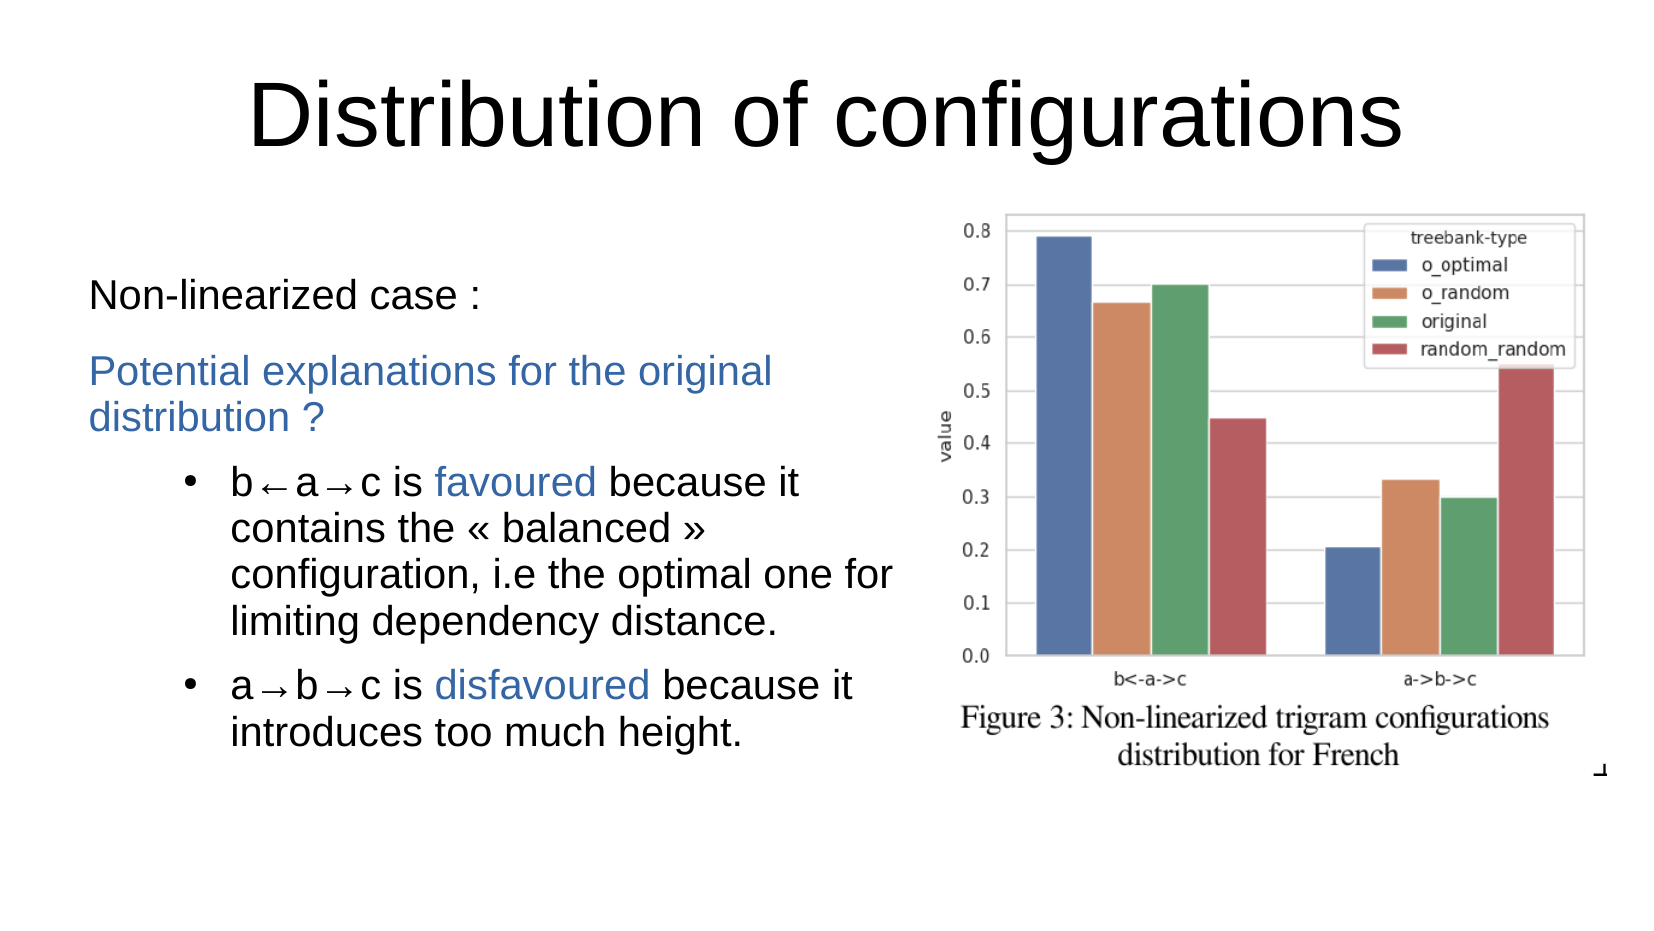

# Distribution of configurations
Non-linearized case :
Potential explanations for the original distribution ?
b←a→c is favoured because it contains the « balanced » configuration, i.e the optimal one for limiting dependency distance.
a→b→c is disfavoured because it introduces too much height.